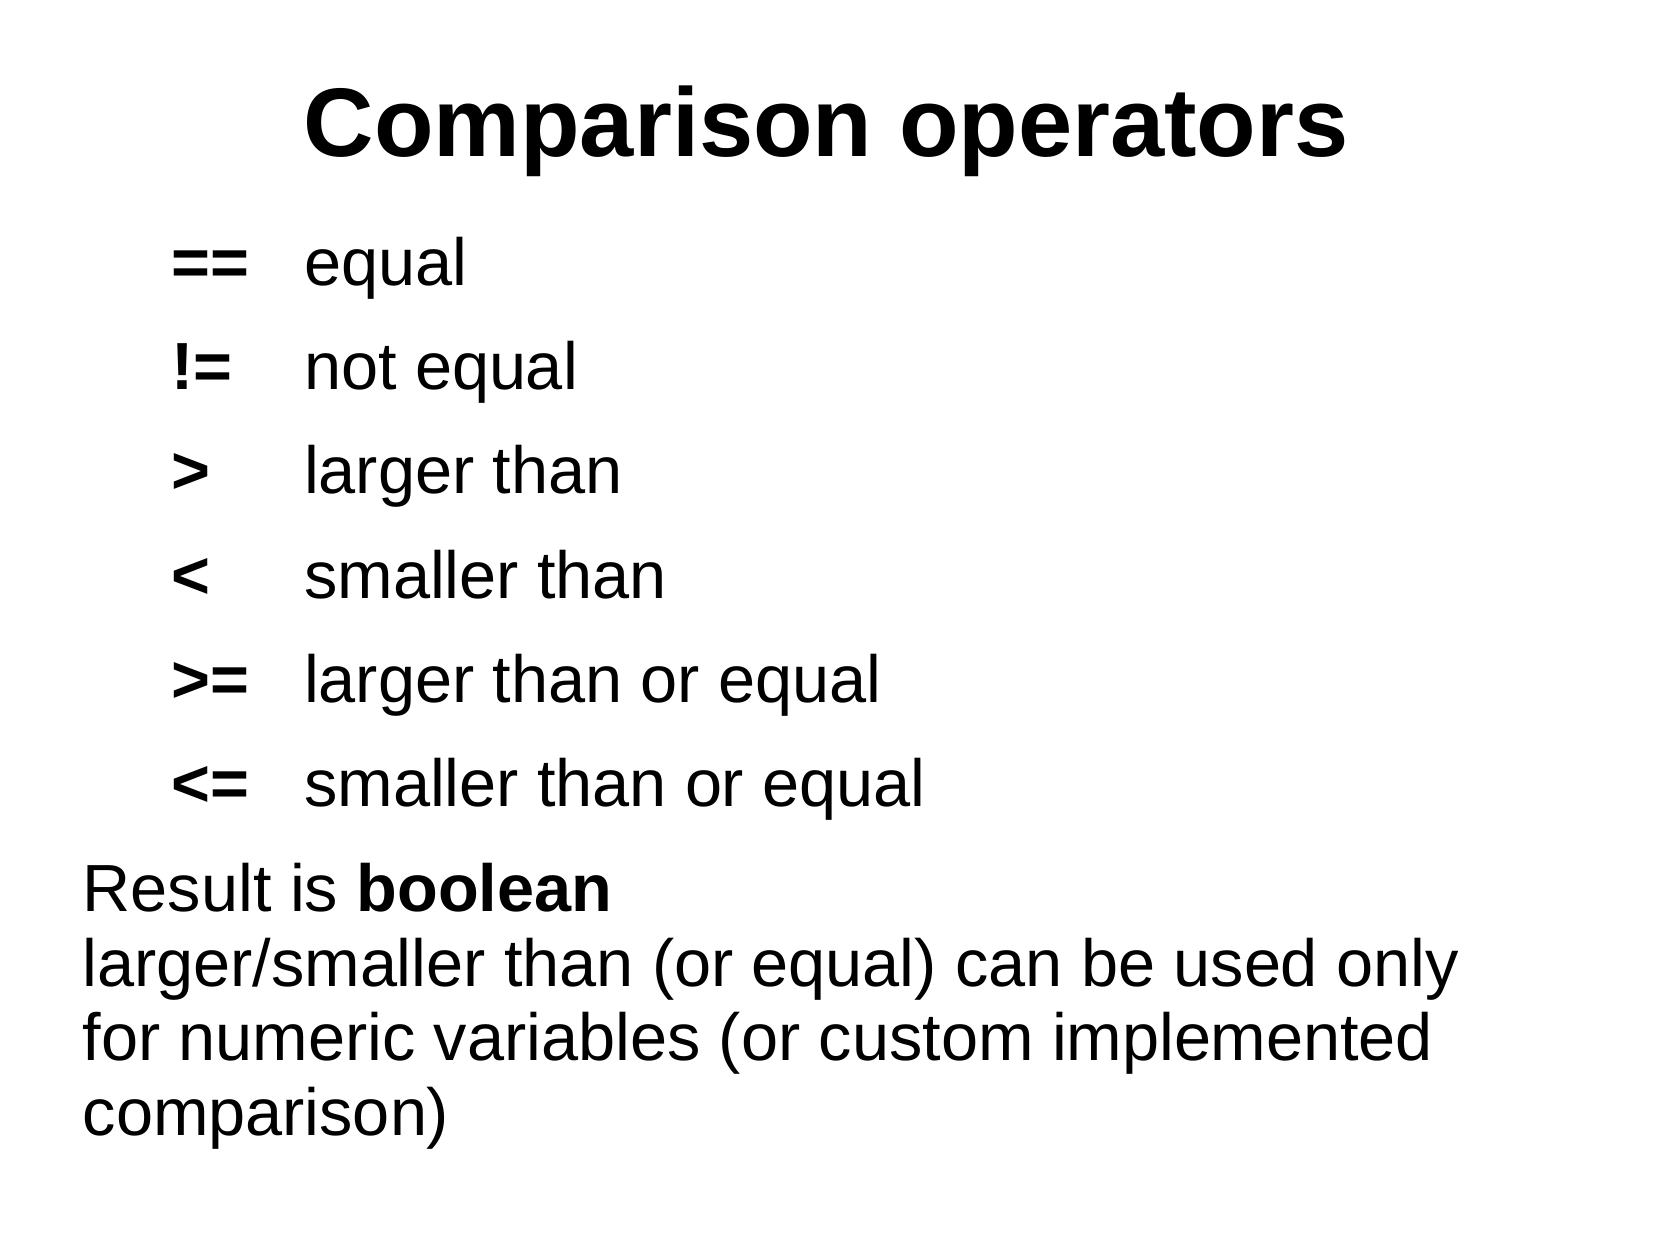

# Comparison operators
==	equal
!=	not equal
>		larger than
< 		smaller than
>=	larger than or equal
<=	smaller than or equal
Result is boolean
larger/smaller than (or equal) can be used only for numeric variables (or custom implemented comparison)